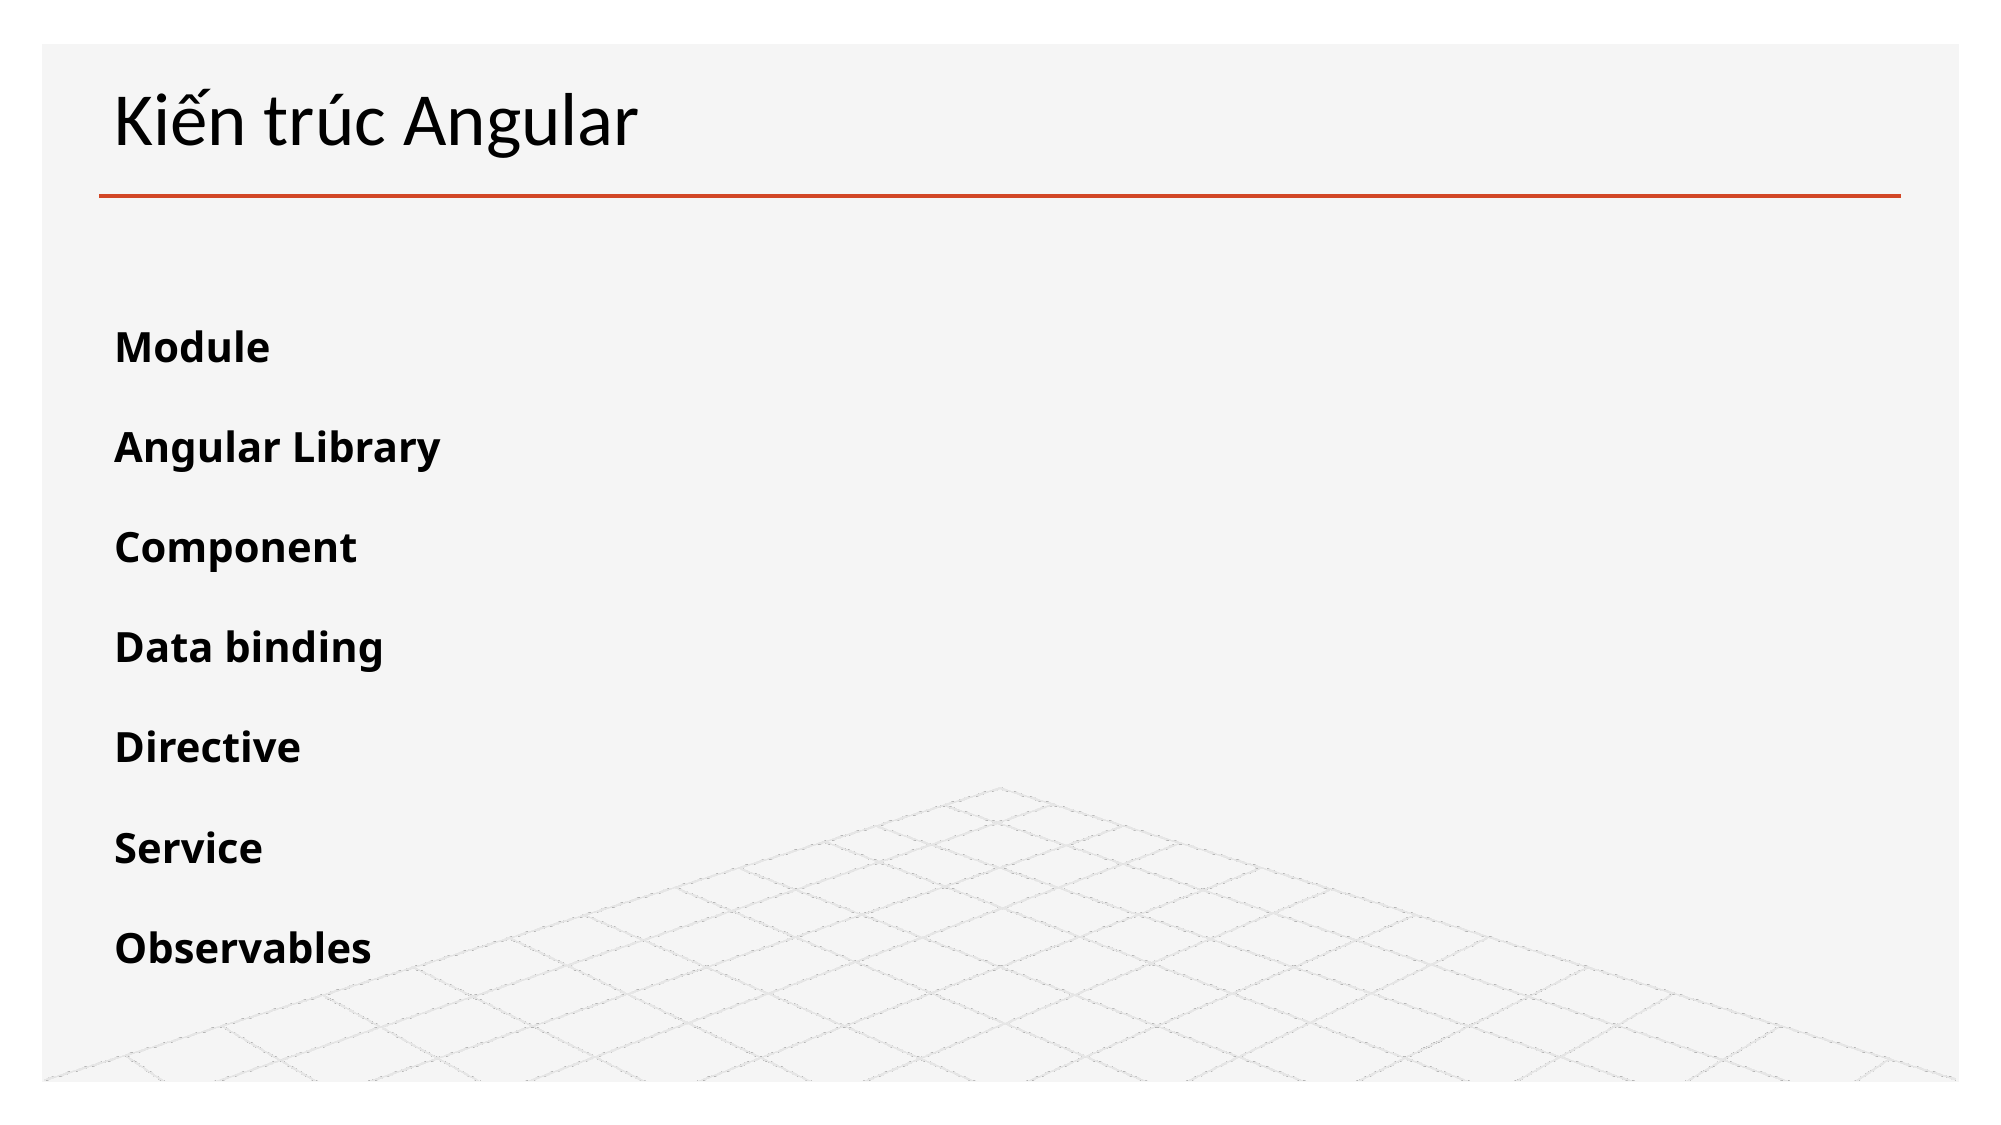

Kiến trúc Angular
# Module
Angular Library
Component
Data binding
Directive
Service
Observables